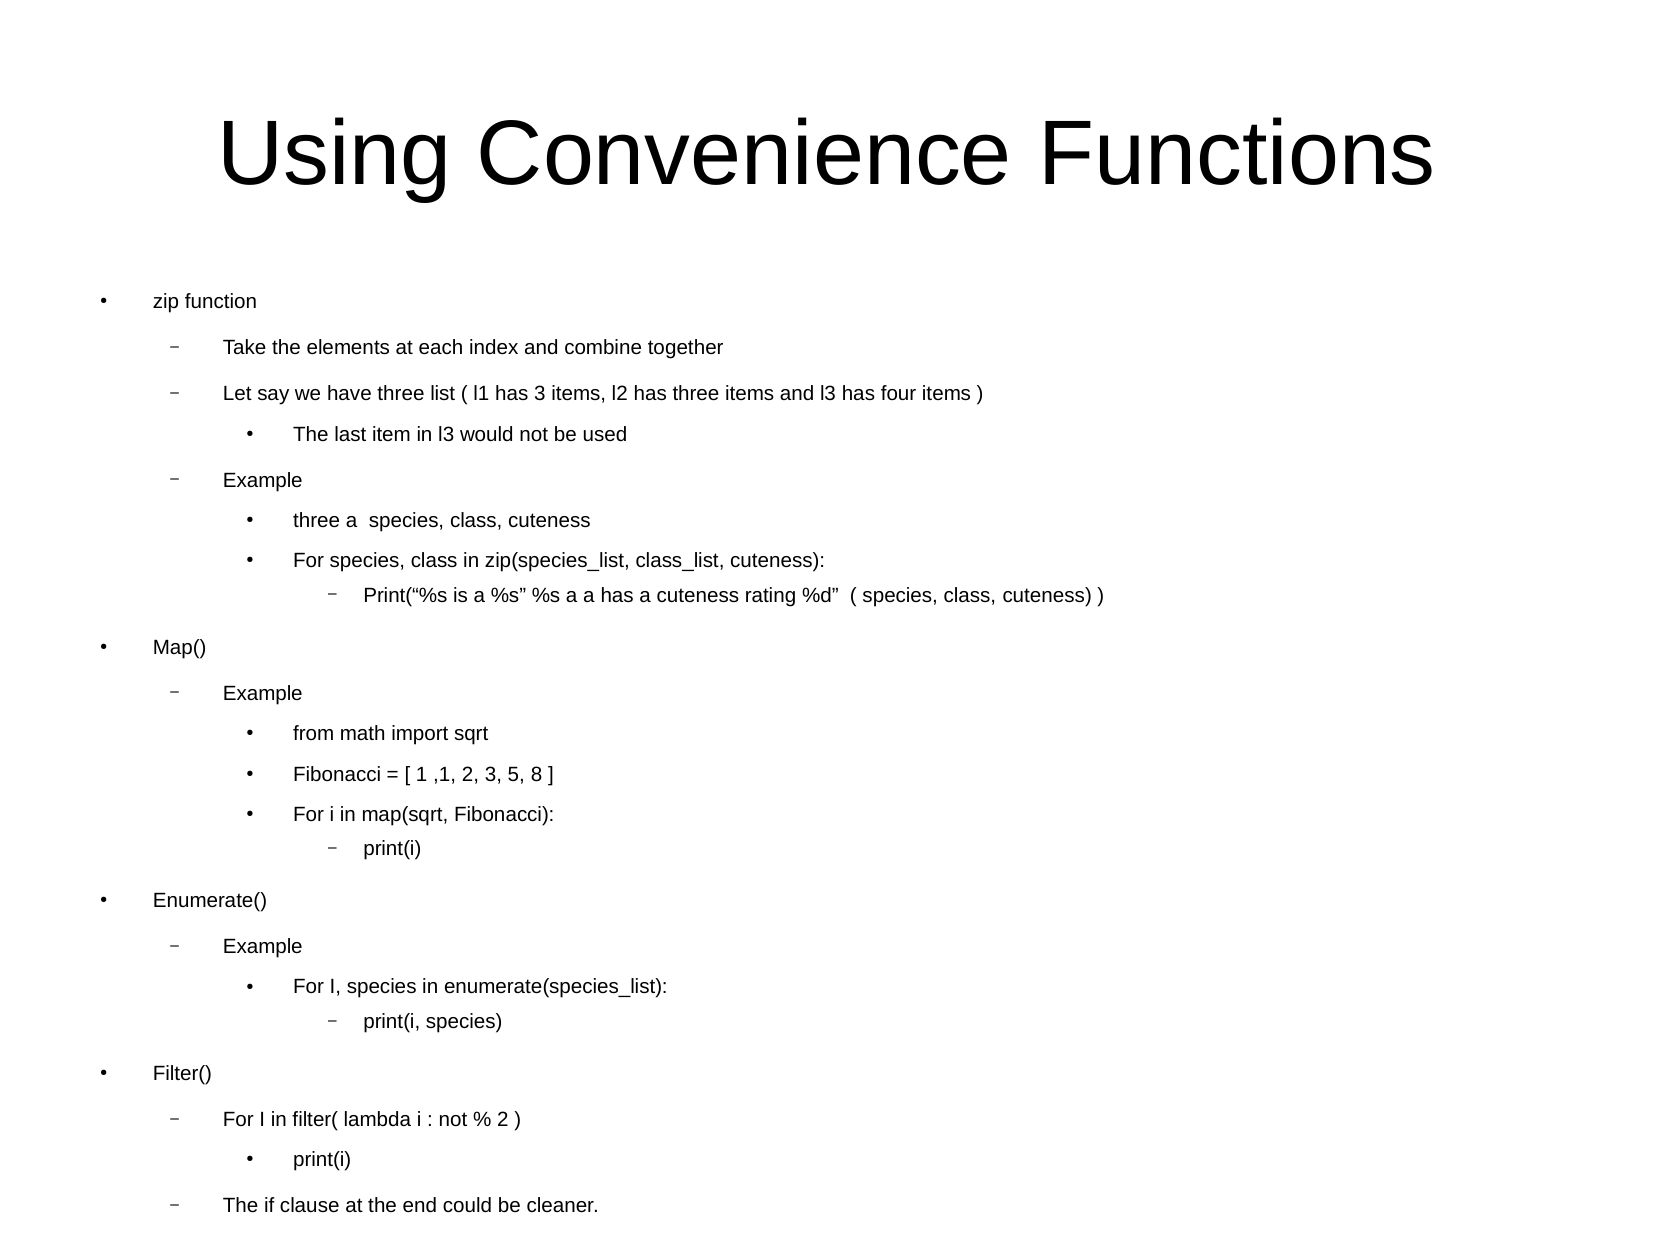

# Using Convenience Functions
zip function
Take the elements at each index and combine together
Let say we have three list ( l1 has 3 items, l2 has three items and l3 has four items )
The last item in l3 would not be used
Example
three a species, class, cuteness
For species, class in zip(species_list, class_list, cuteness):
Print(“%s is a %s” %s a a has a cuteness rating %d” ( species, class, cuteness) )
Map()
Example
from math import sqrt
Fibonacci = [ 1 ,1, 2, 3, 5, 8 ]
For i in map(sqrt, Fibonacci):
print(i)
Enumerate()
Example
For I, species in enumerate(species_list):
print(i, species)
Filter()
For I in filter( lambda i : not % 2 )
print(i)
The if clause at the end could be cleaner.